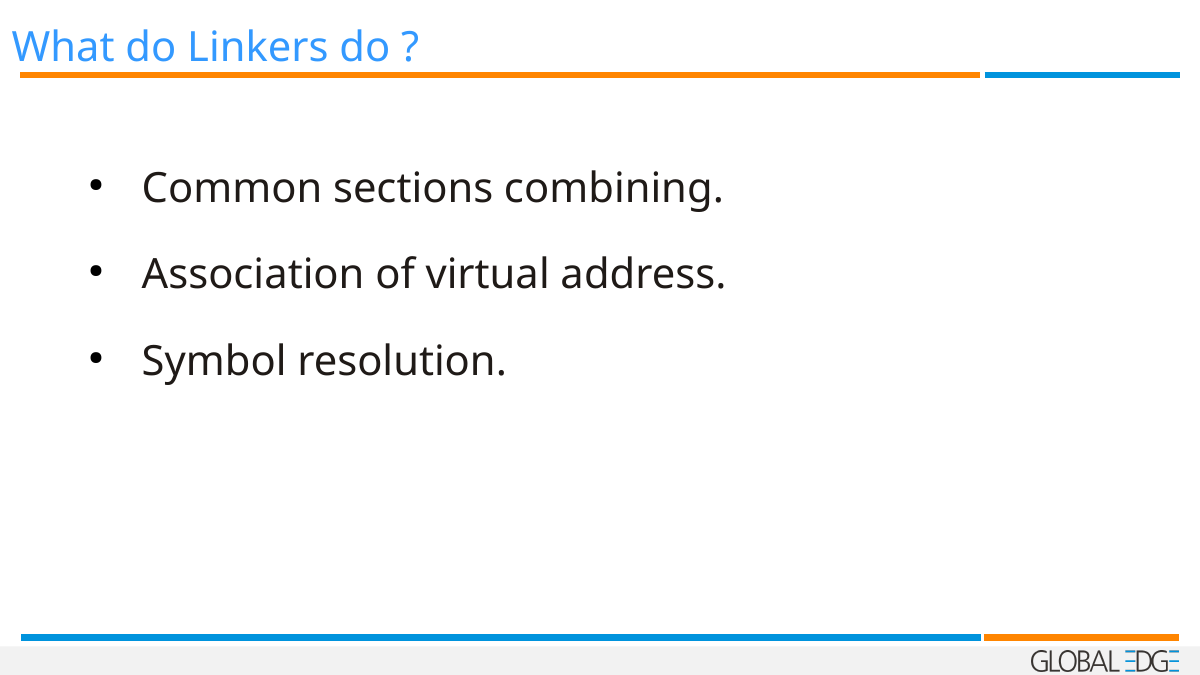

# What do Linkers do ?
Common sections combining.
Association of virtual address.
Symbol resolution.